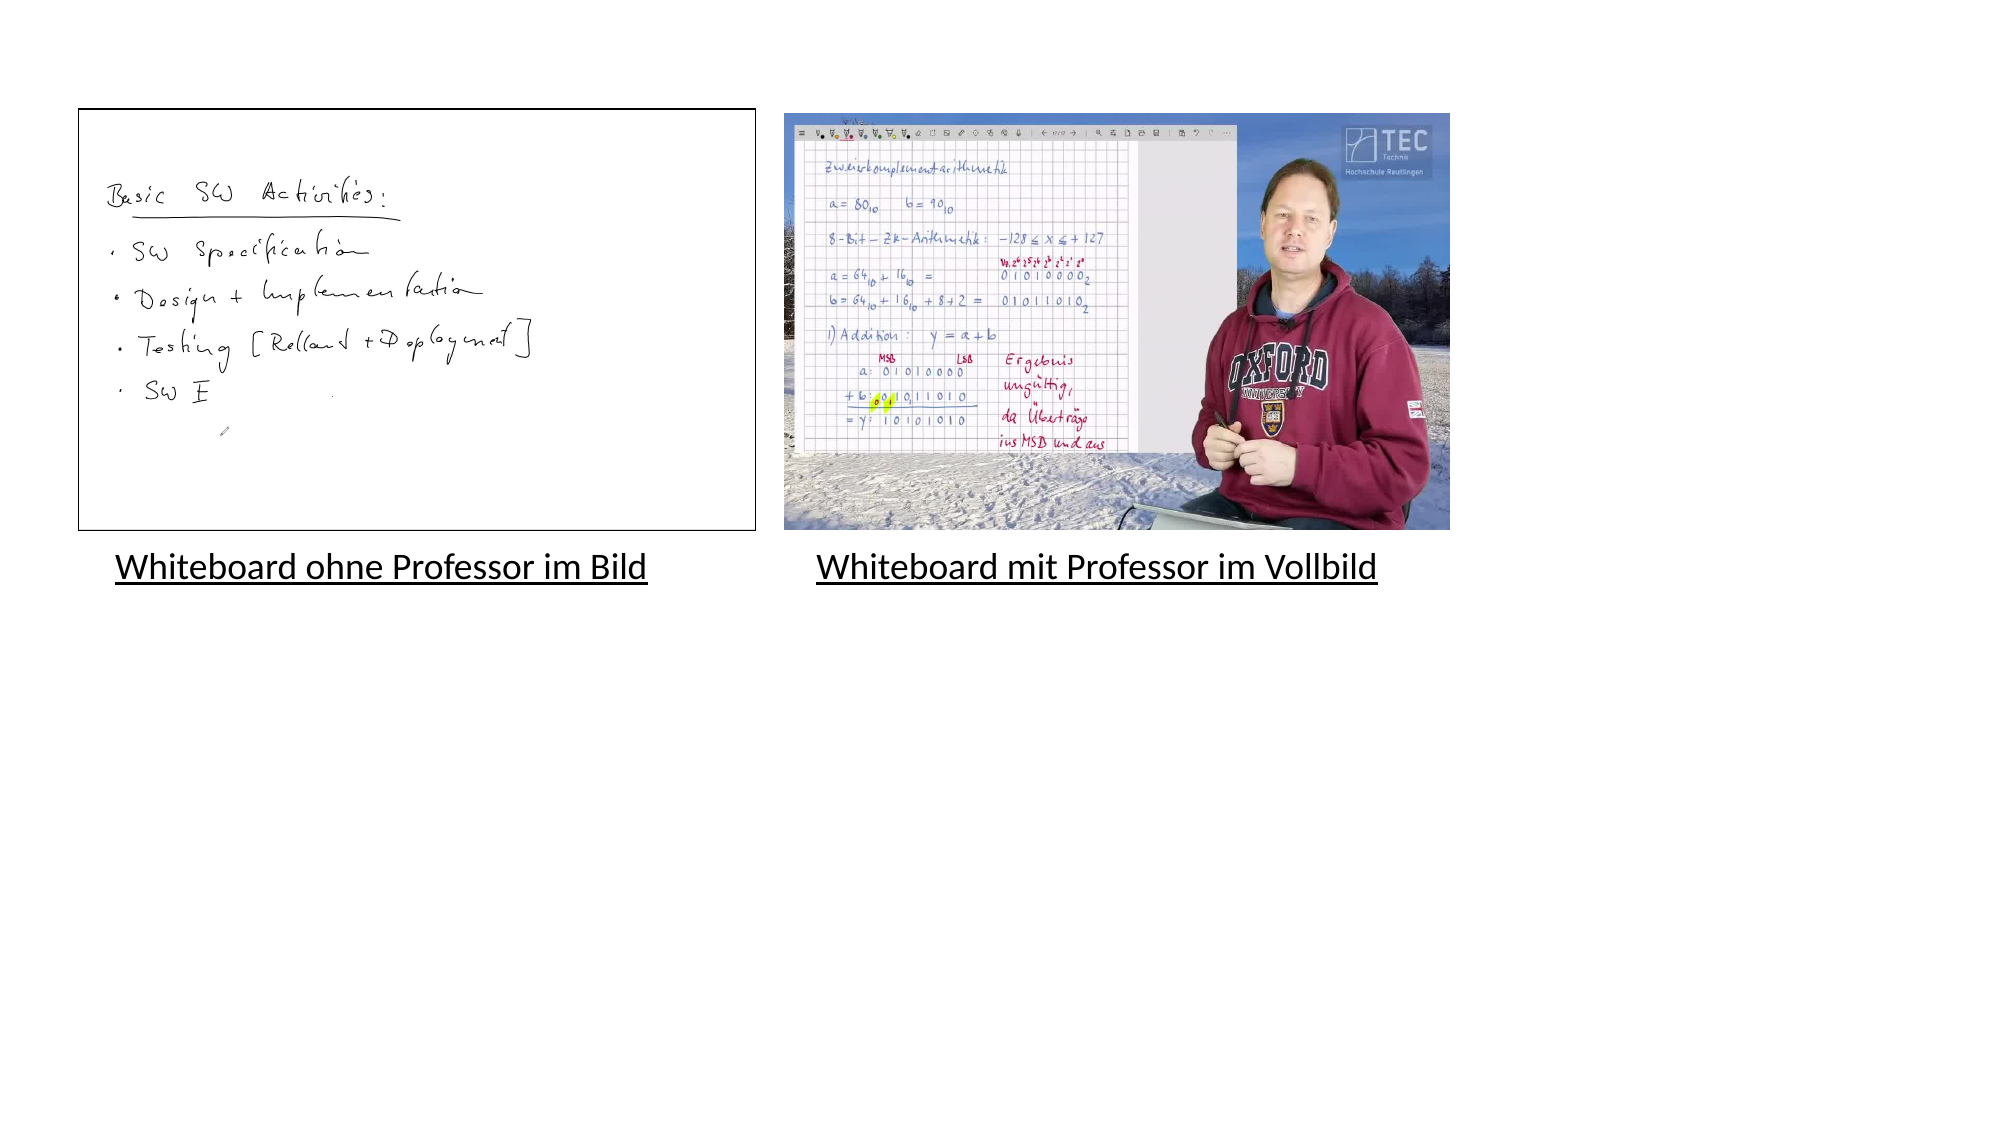

Whiteboard ohne Professor im Bild
Whiteboard mit Professor im Vollbild